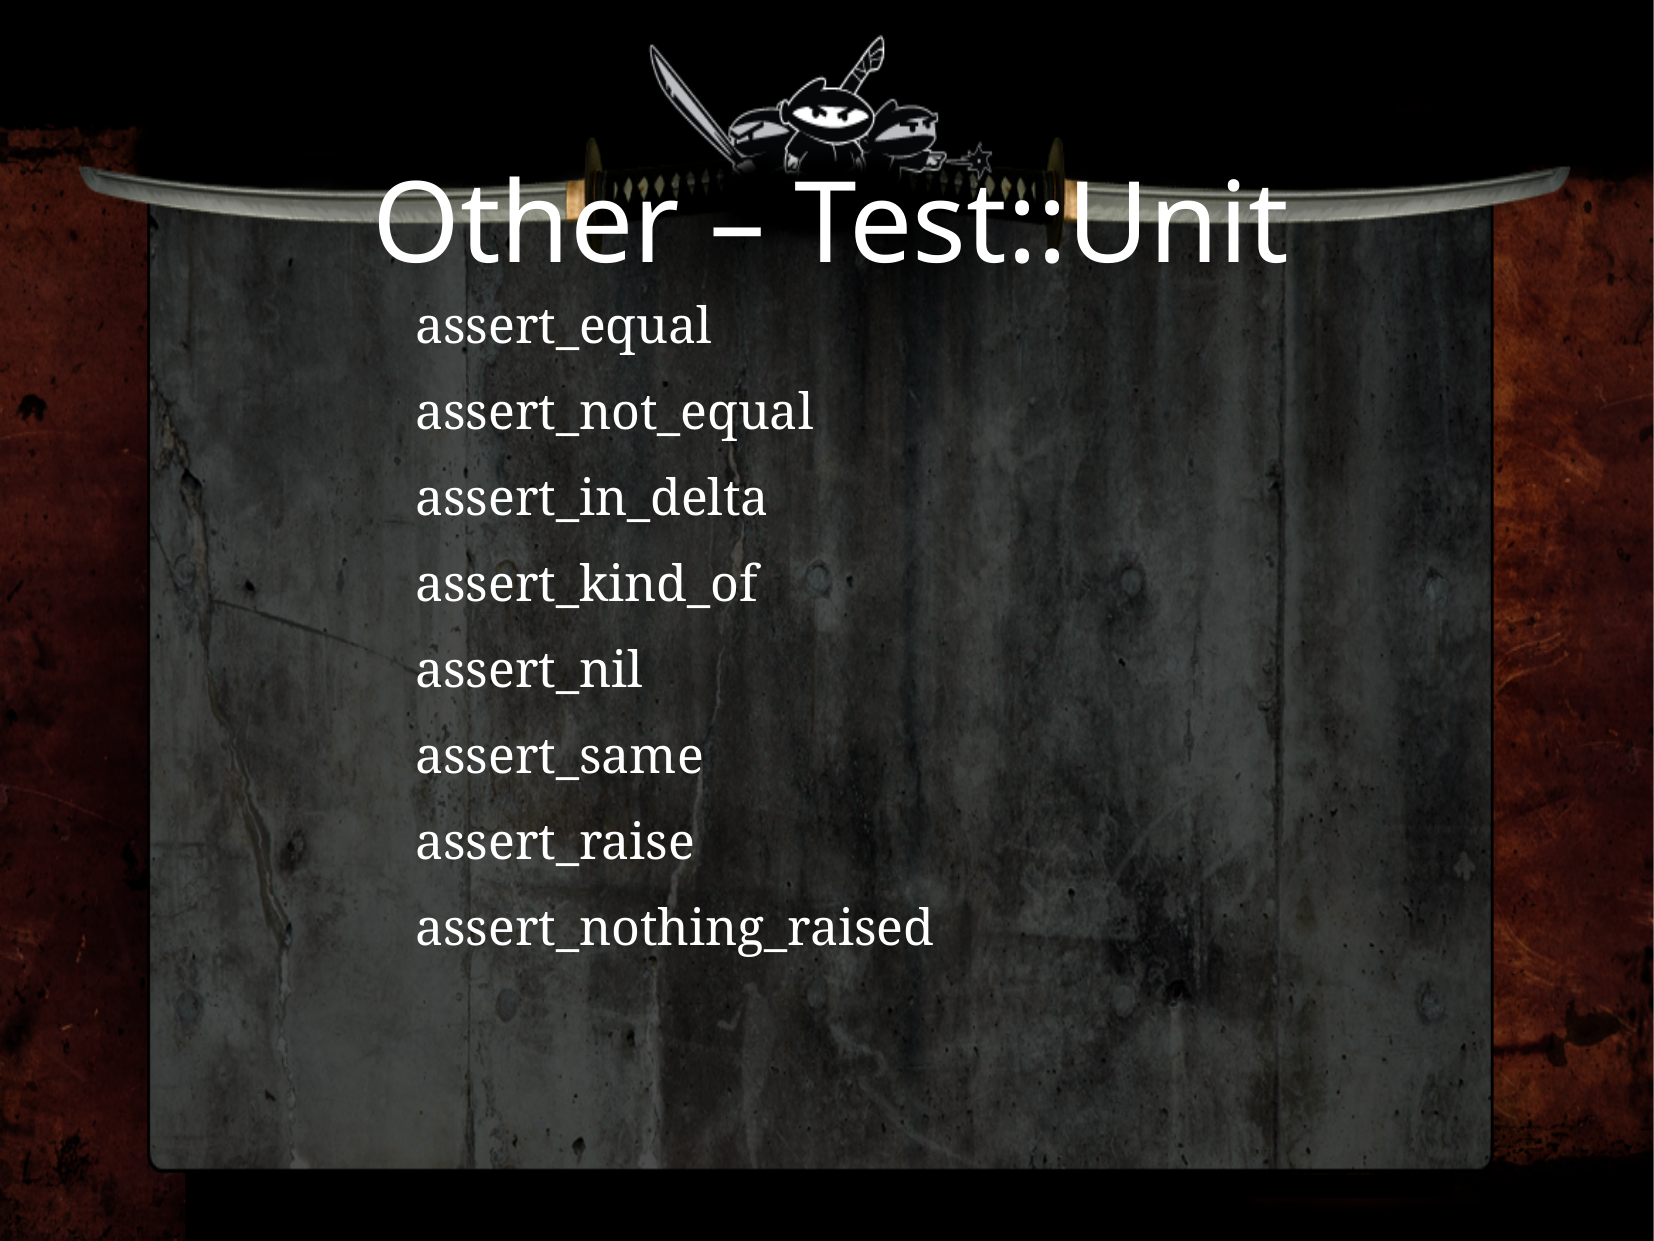

# Other – Test::Unit
assert_equal
assert_not_equal
assert_in_delta
assert_kind_of
assert_nil
assert_same
assert_raise
assert_nothing_raised